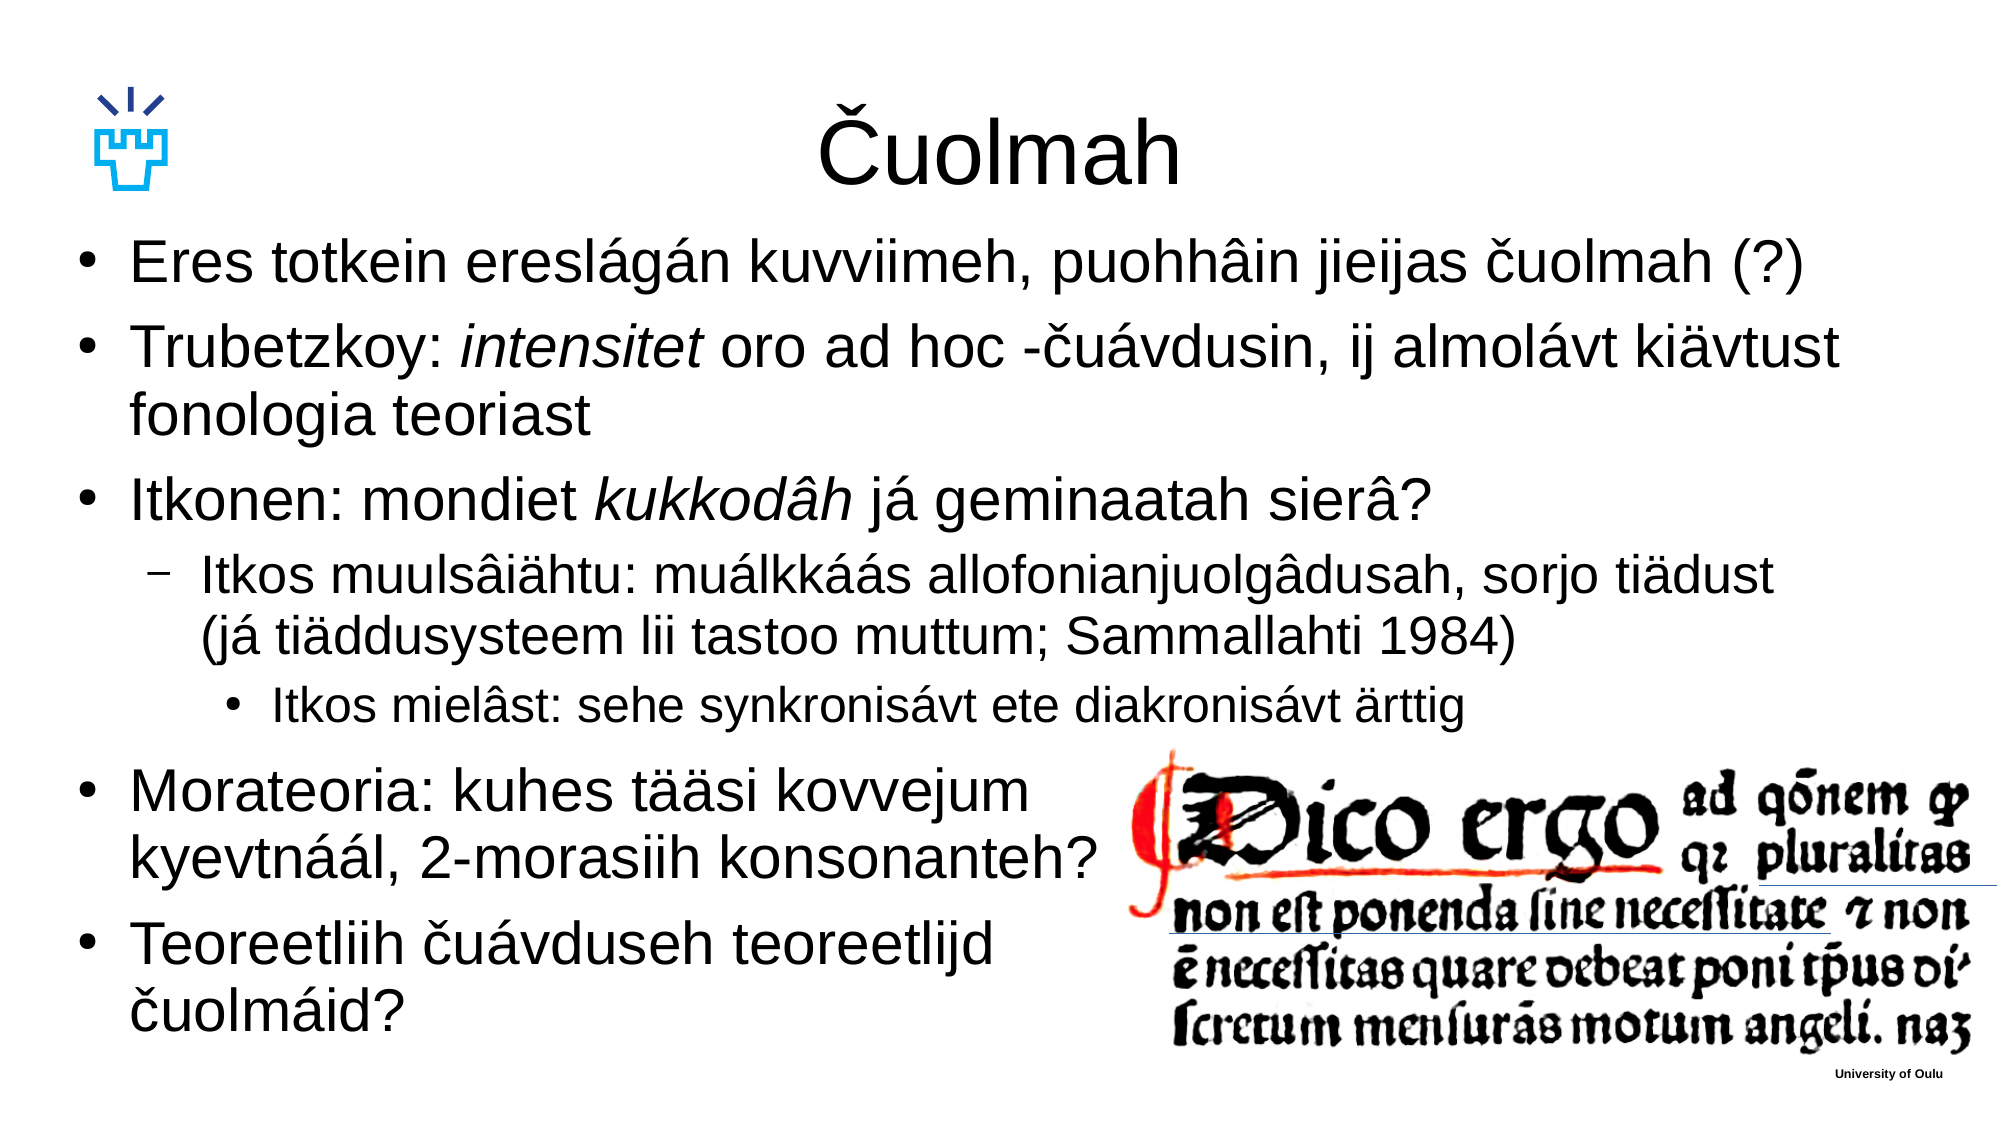

# Čuolmah
Eres totkein ereslágán kuvviimeh, puohhâin jieijas čuolmah (?)
Trubetzkoy: intensitet oro ad hoc -čuávdusin, ij almolávt kiävtust fonologia teoriast
Itkonen: mondiet kukkodâh já geminaatah sierâ?
Itkos muulsâiähtu: muálkkáás allofonianjuolgâdusah, sorjo tiädust
(já tiäddusysteem lii tastoo muttum; Sammallahti 1984)
Itkos mielâst: sehe synkronisávt ete diakronisávt ärttig
Morateoria: kuhes tääsi kovvejum
kyevtnáál, 2-morasiih konsonanteh?
Teoreetliih čuávduseh teoreetlijd
čuolmáid?